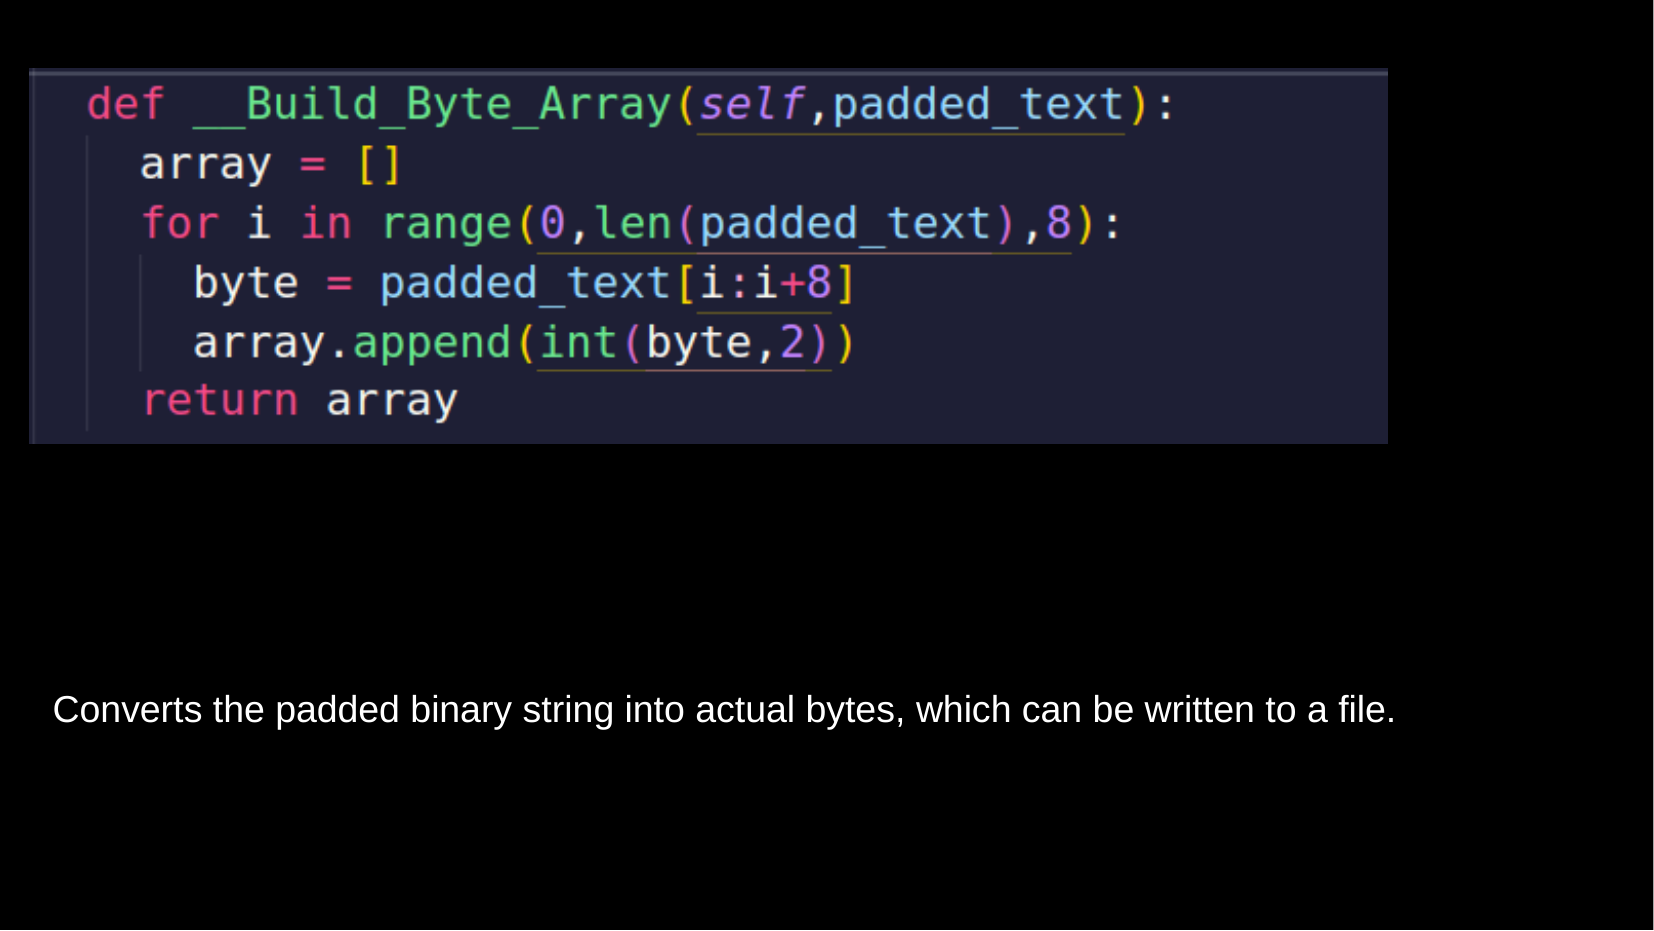

Converts the padded binary string into actual bytes, which can be written to a file.